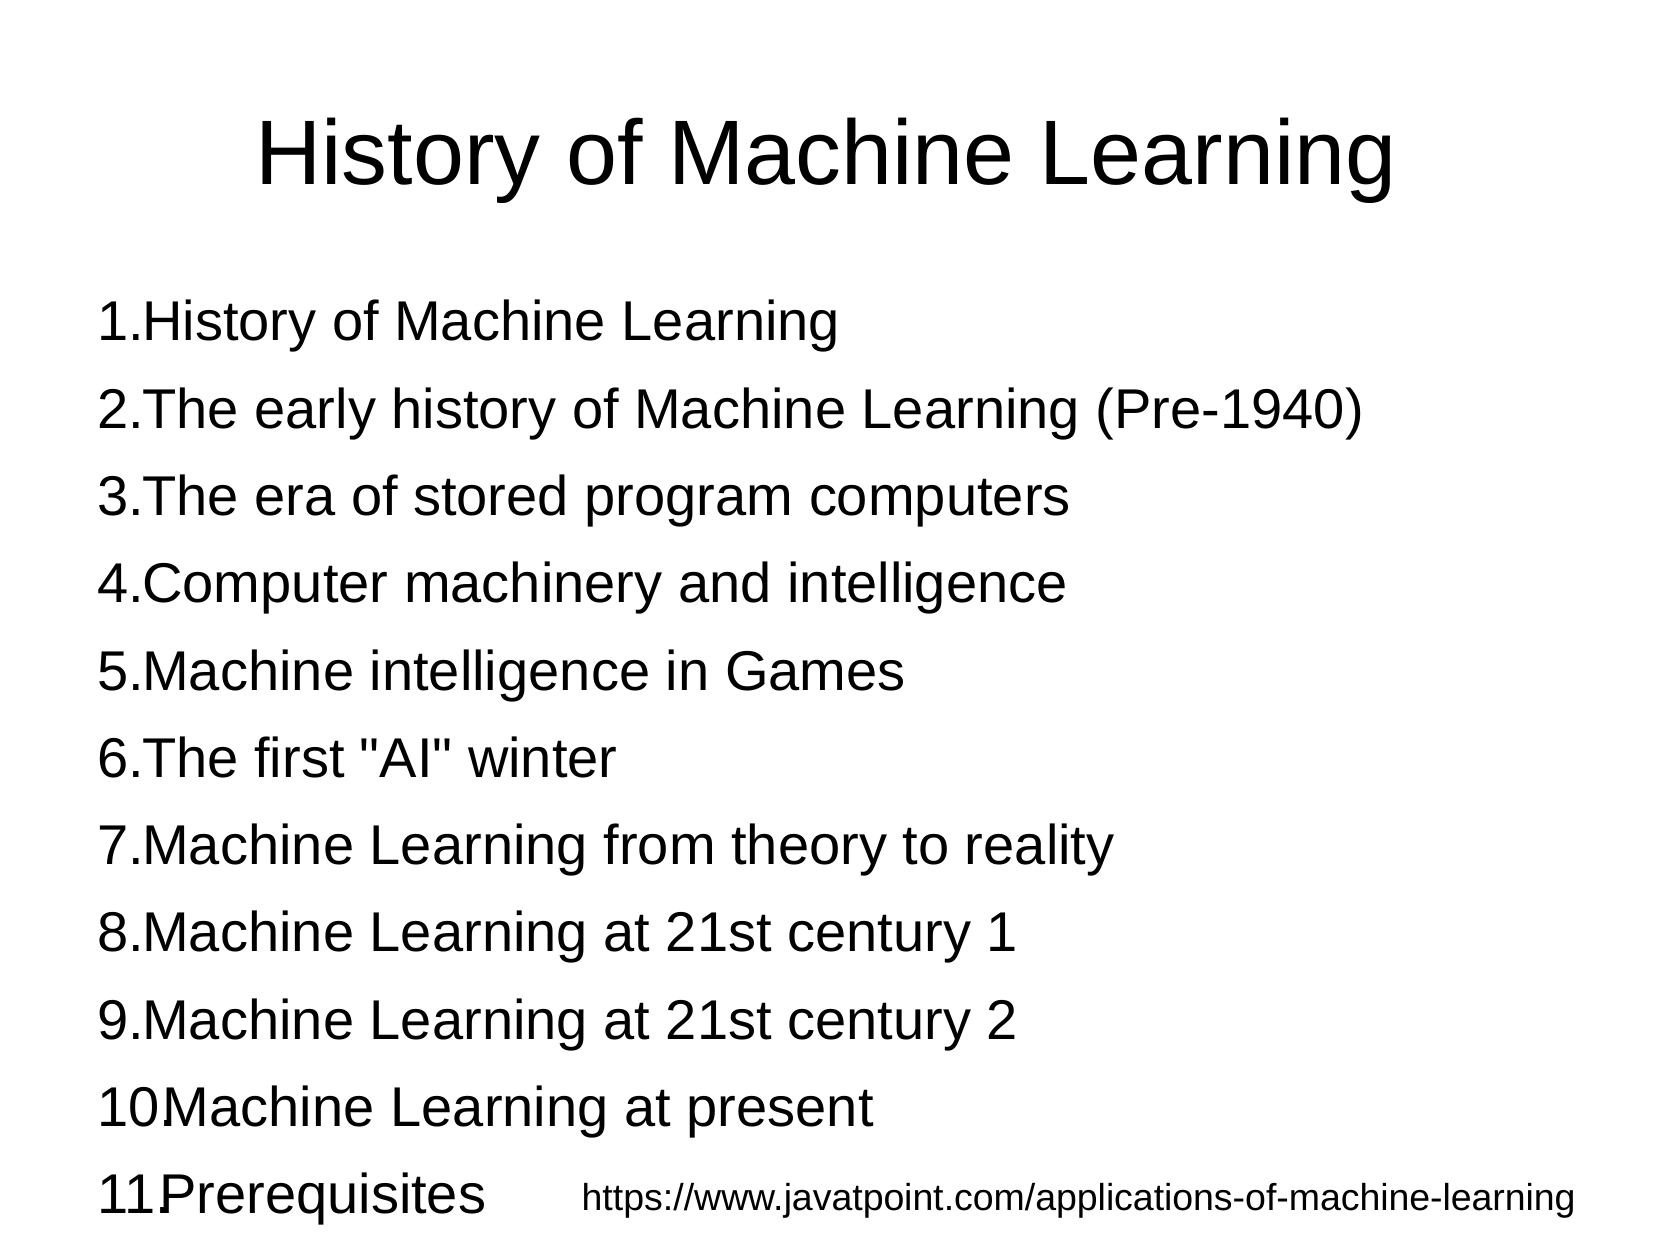

# History of Machine Learning
History of Machine Learning
The early history of Machine Learning (Pre-1940)
The era of stored program computers
Computer machinery and intelligence
Machine intelligence in Games
The first "AI" winter
Machine Learning from theory to reality
Machine Learning at 21st century 1
Machine Learning at 21st century 2
Machine Learning at present
Prerequisites
https://www.javatpoint.com/applications-of-machine-learning